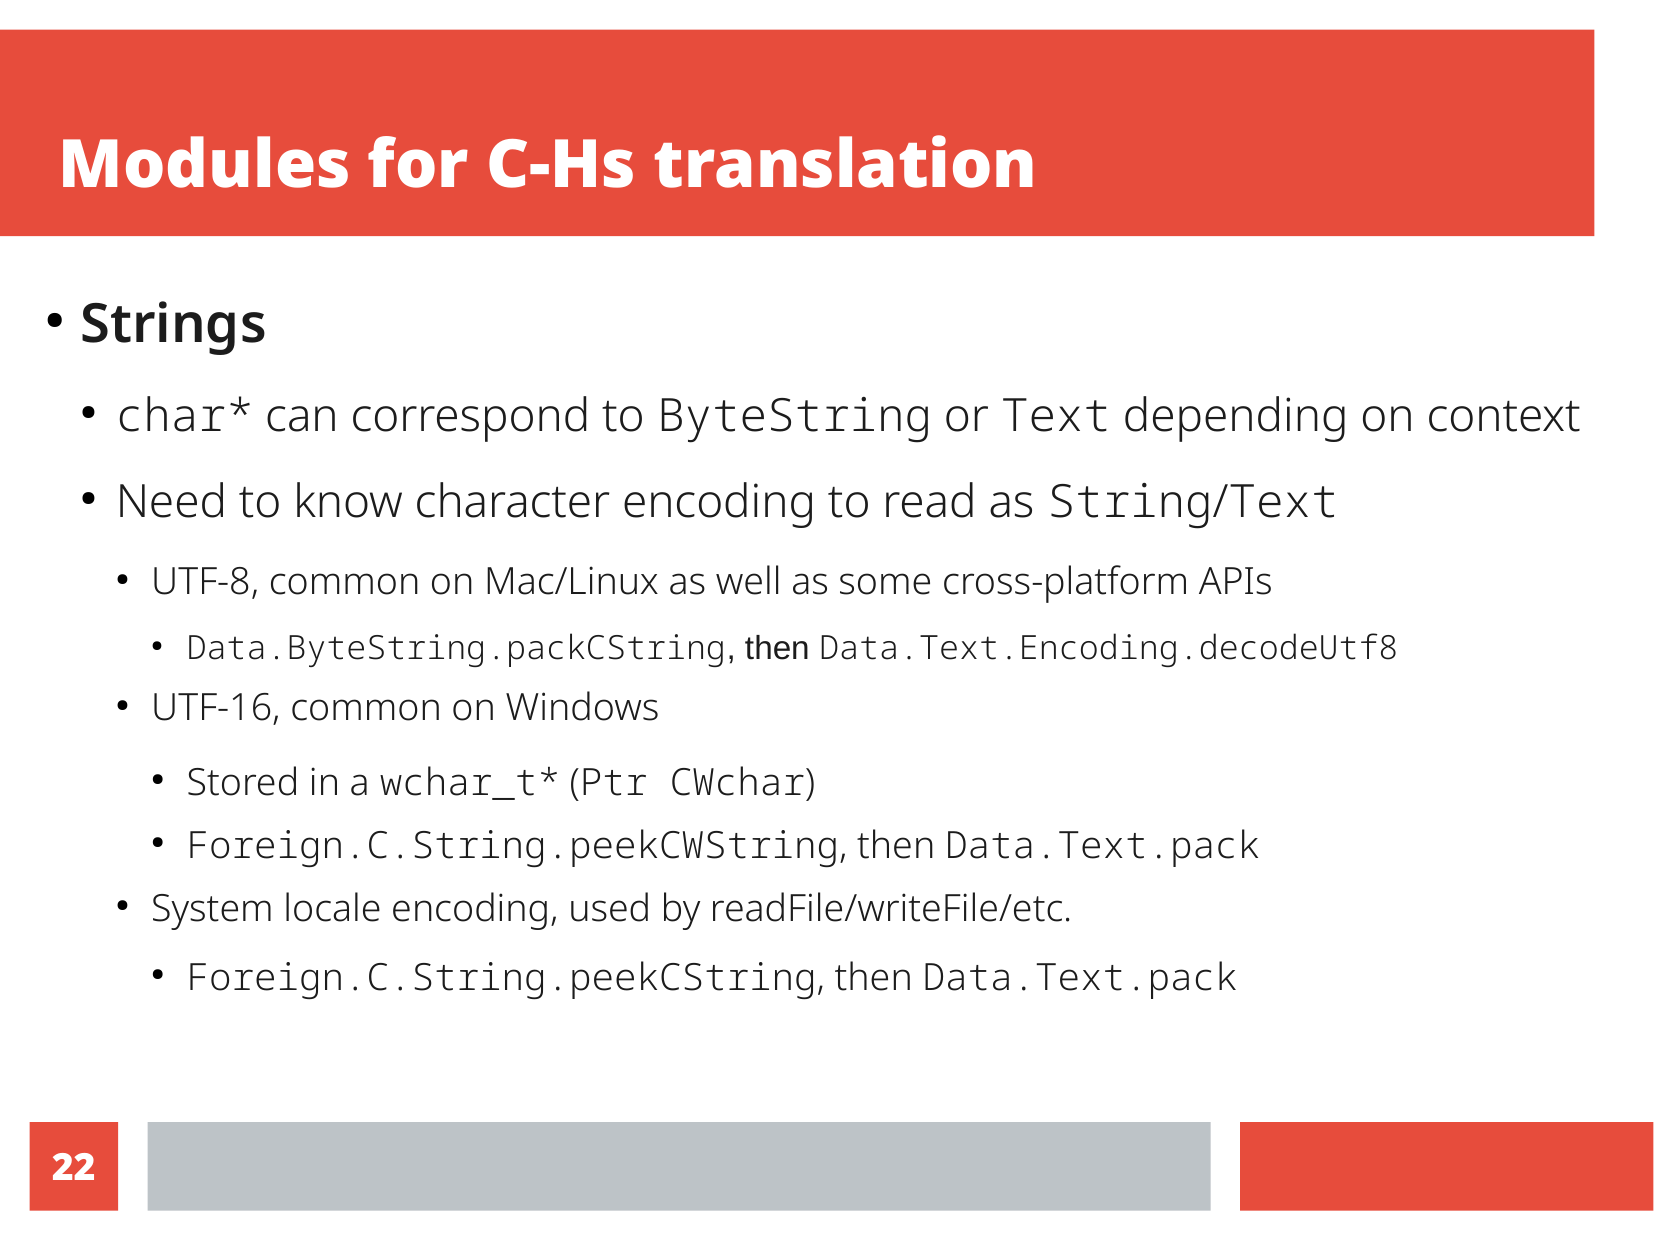

# Modules for C-Hs translation
Strings
char* can correspond to ByteString or Text depending on context
Need to know character encoding to read as String/Text
UTF-8, common on Mac/Linux as well as some cross-platform APIs
Data.ByteString.packCString, then Data.Text.Encoding.decodeUtf8
UTF-16, common on Windows
Stored in a wchar_t* (Ptr CWchar)
Foreign.C.String.peekCWString, then Data.Text.pack
System locale encoding, used by readFile/writeFile/etc.
Foreign.C.String.peekCString, then Data.Text.pack
22